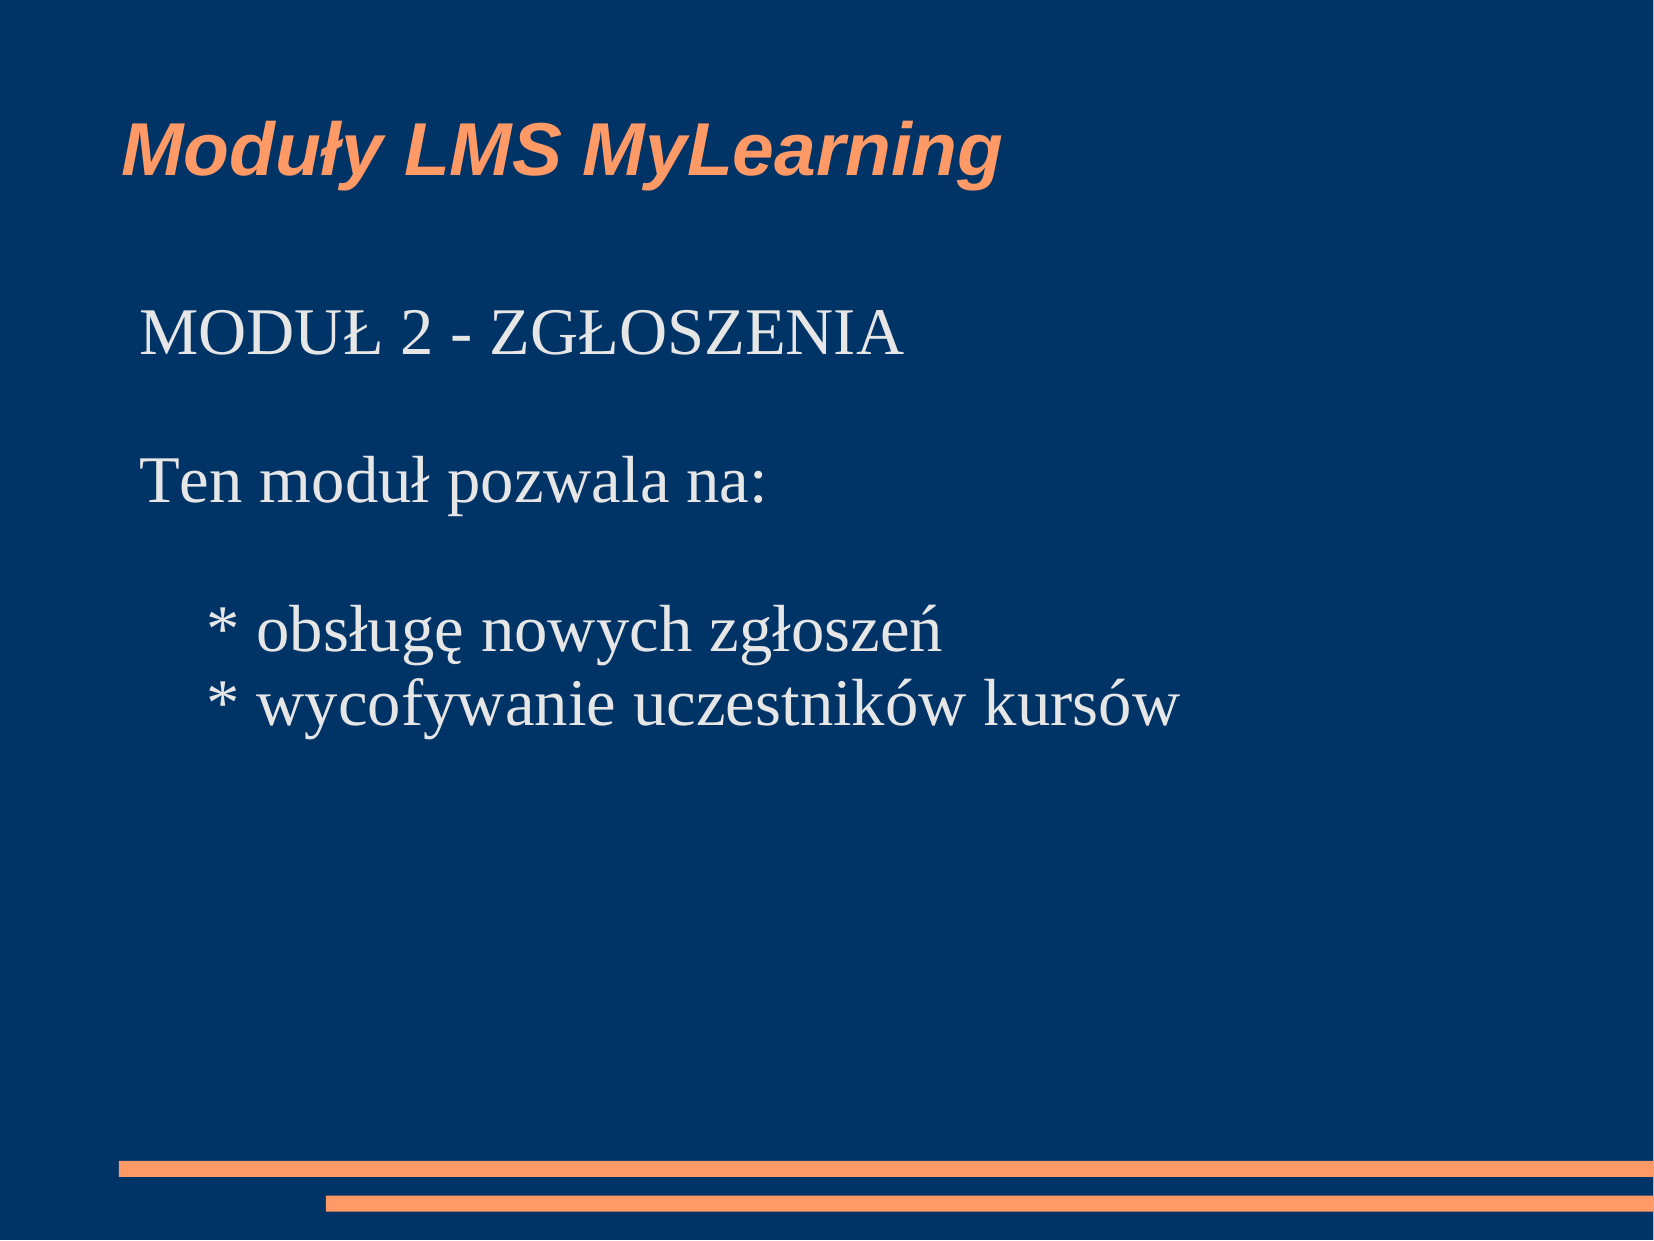

# Moduły LMS MyLearning
MODUŁ 2 - ZGŁOSZENIA
Ten moduł pozwala na:
 * obsługę nowych zgłoszeń
 * wycofywanie uczestników kursów